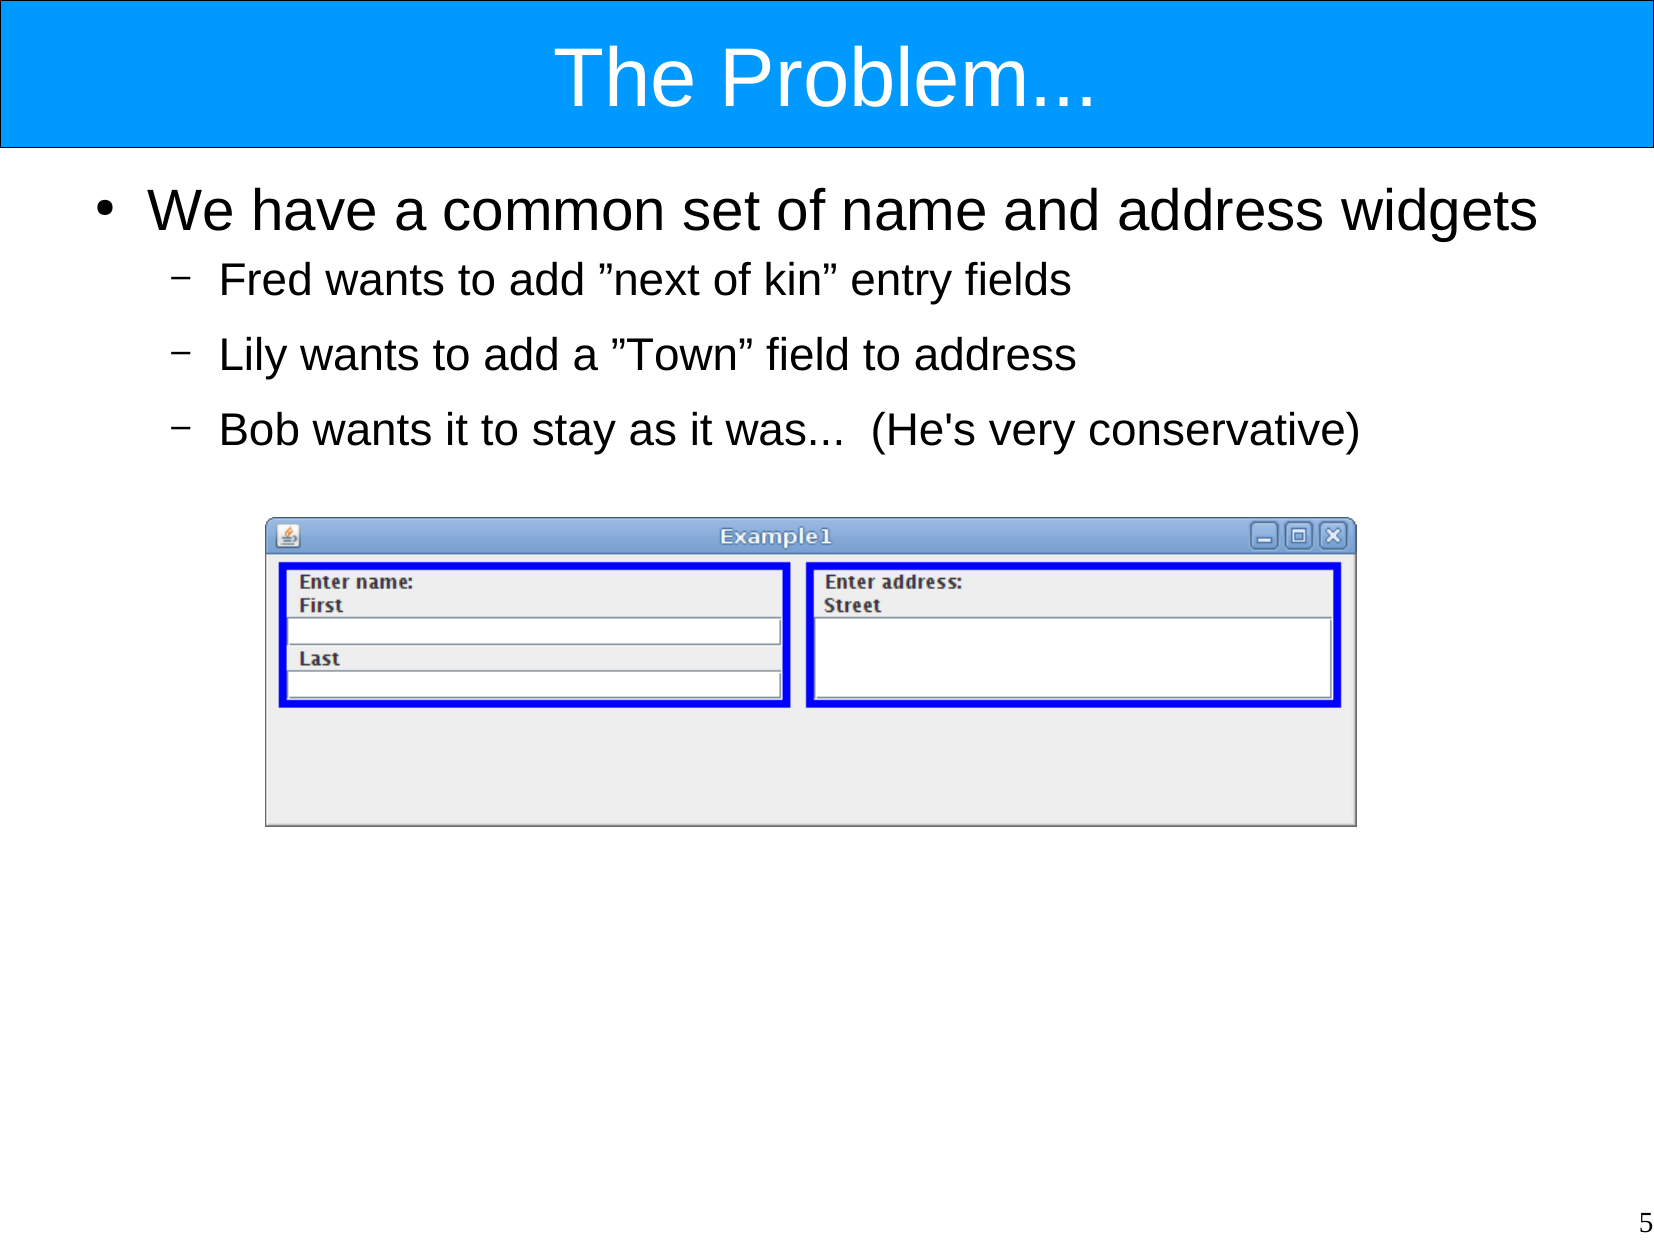

# The Problem...
We have a common set of name and address widgets
Fred wants to add ”next of kin” entry fields
Lily wants to add a ”Town” field to address
Bob wants it to stay as it was... (He's very conservative)
5